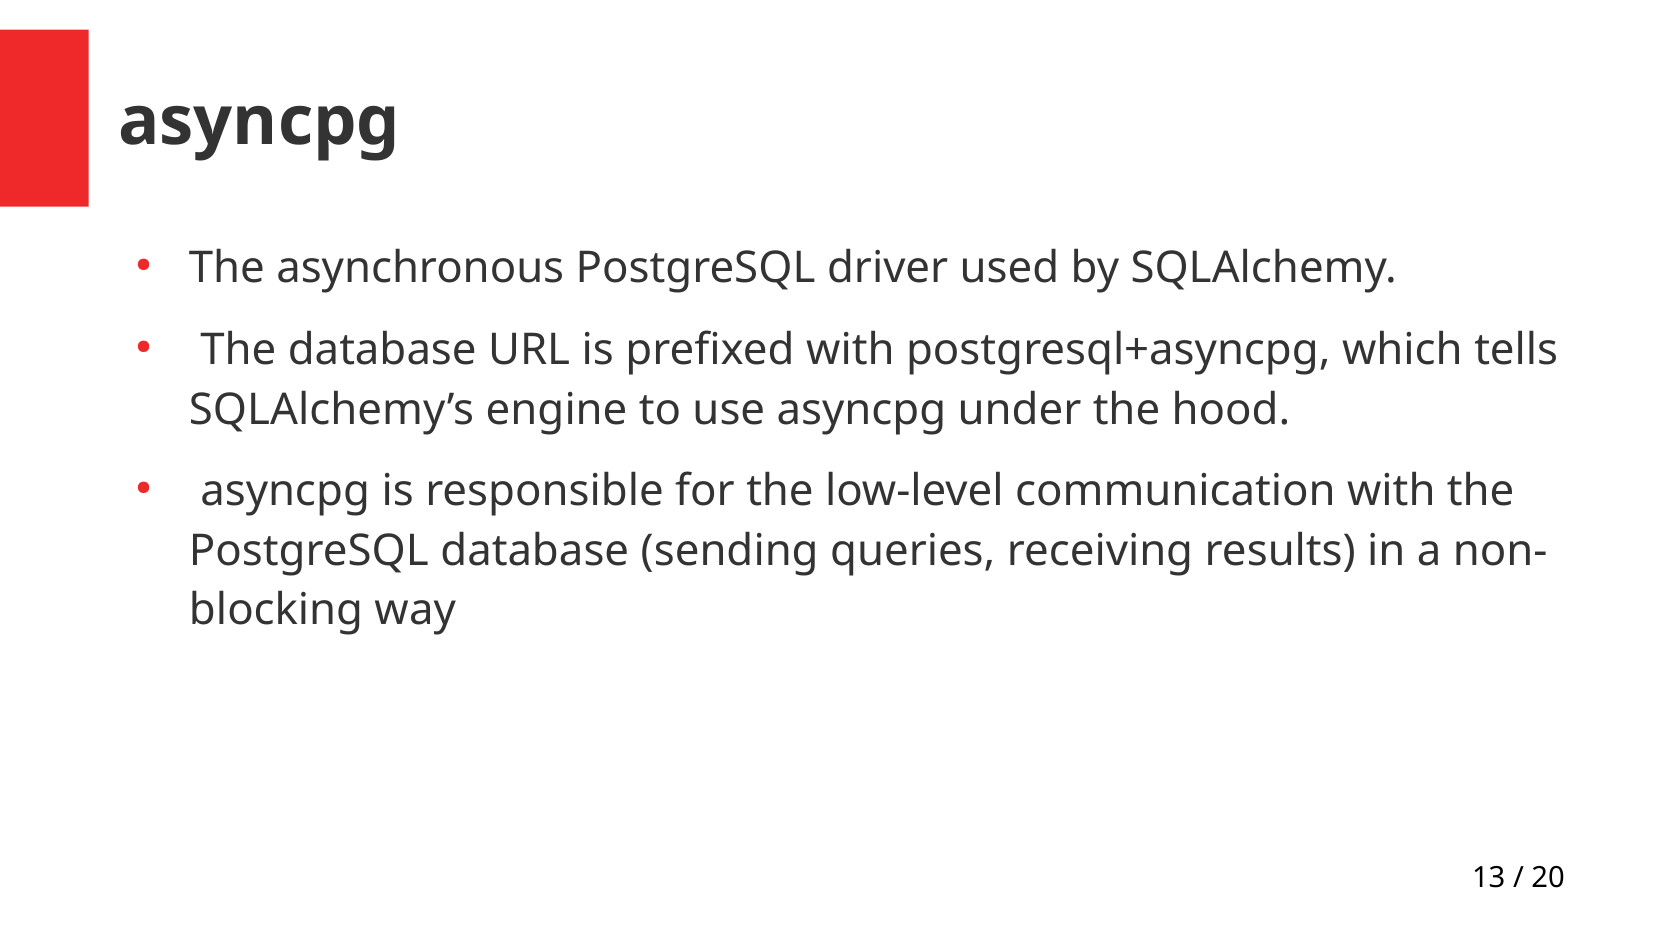

# asyncpg
The asynchronous PostgreSQL driver used by SQLAlchemy.
 The database URL is prefixed with postgresql+asyncpg, which tells SQLAlchemy’s engine to use asyncpg under the hood.
 asyncpg is responsible for the low-level communication with the PostgreSQL database (sending queries, receiving results) in a non-blocking way
13